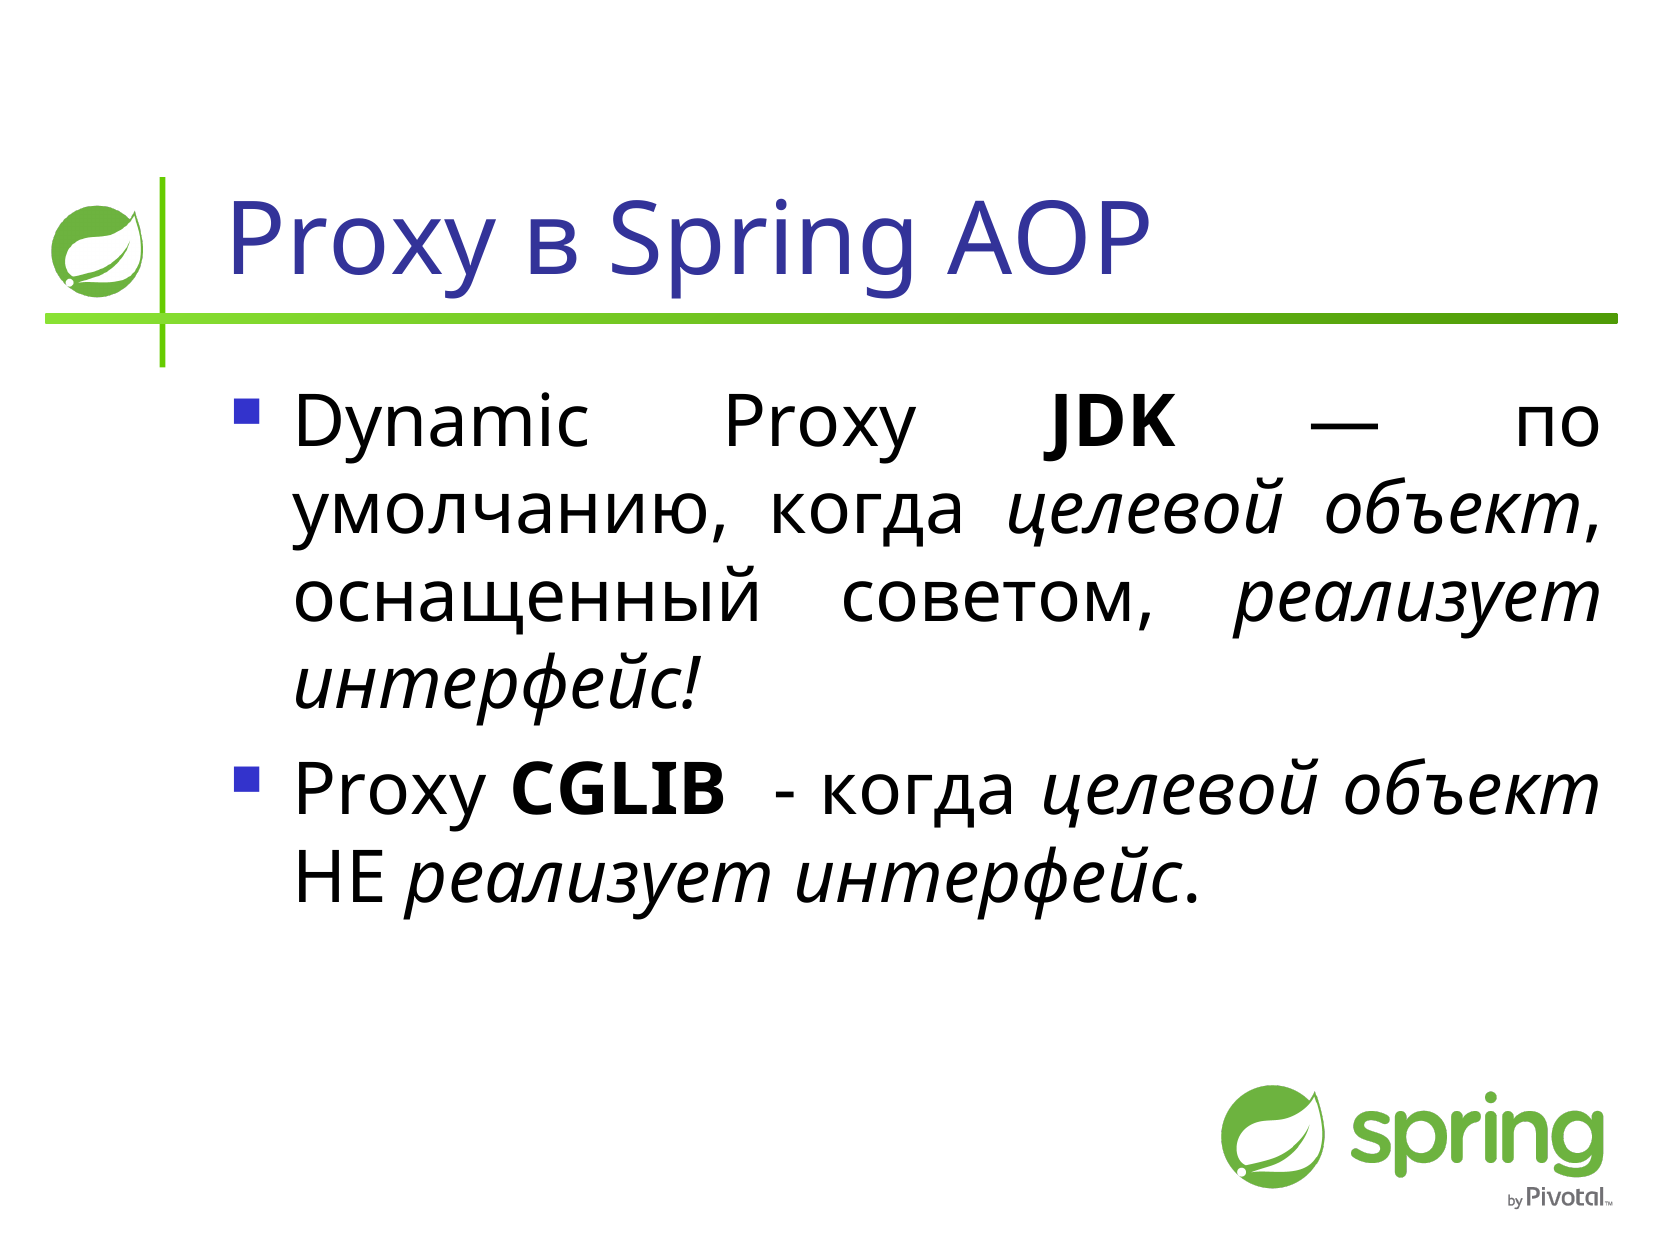

# Proxy в Spring AOP
Dynamic Proxy JDK — по умолчанию, когда целевой объект, оснащенный советом, реализует интерфейс!
Proxy CGLIB - когда целевой объект НЕ реализует интерфейс.